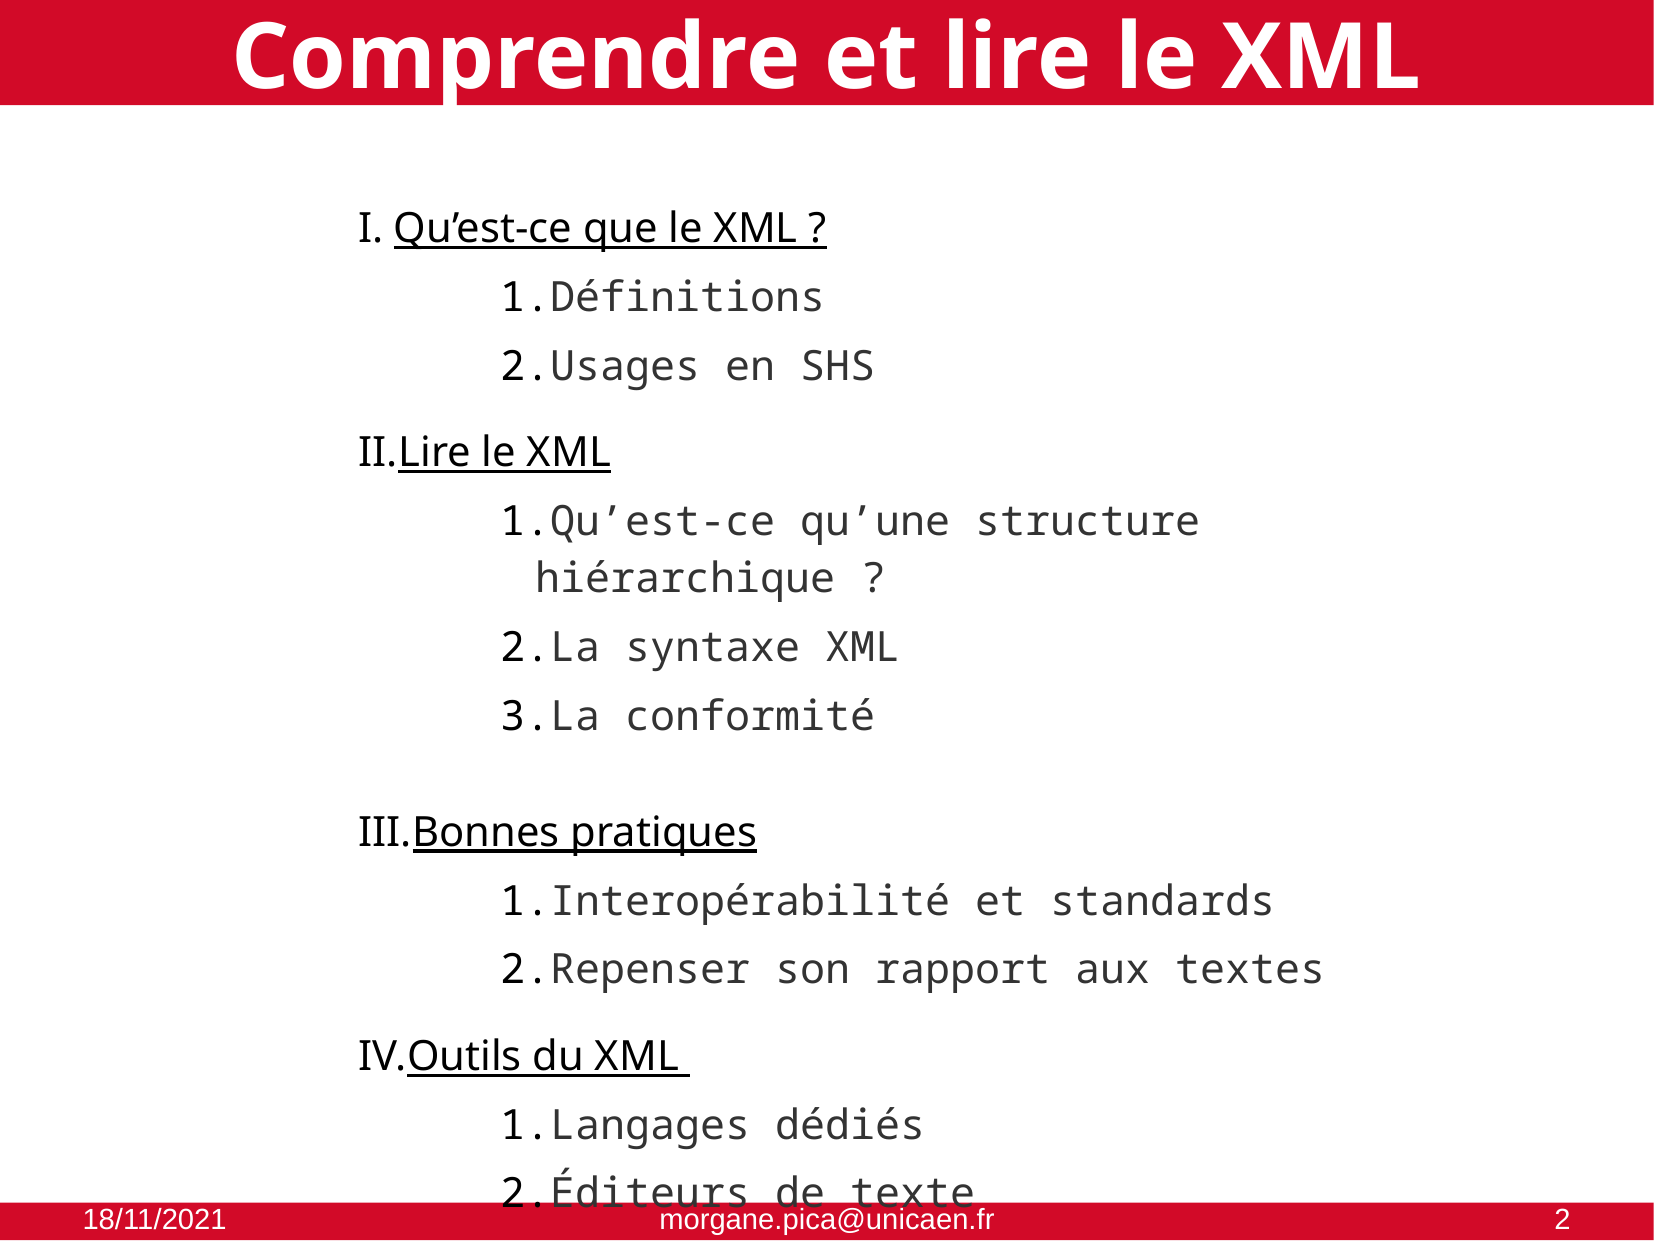

# Comprendre et lire le XML
Qu’est-ce que le XML ?
Définitions
Usages en SHS
Lire le XML
Qu’est-ce qu’une structure hiérarchique ?
La syntaxe XML
La conformité
Bonnes pratiques
Interopérabilité et standards
Repenser son rapport aux textes
Outils du XML
Langages dédiés
Éditeurs de texte
BaseX
18/11/2021
morgane.pica@unicaen.fr
2